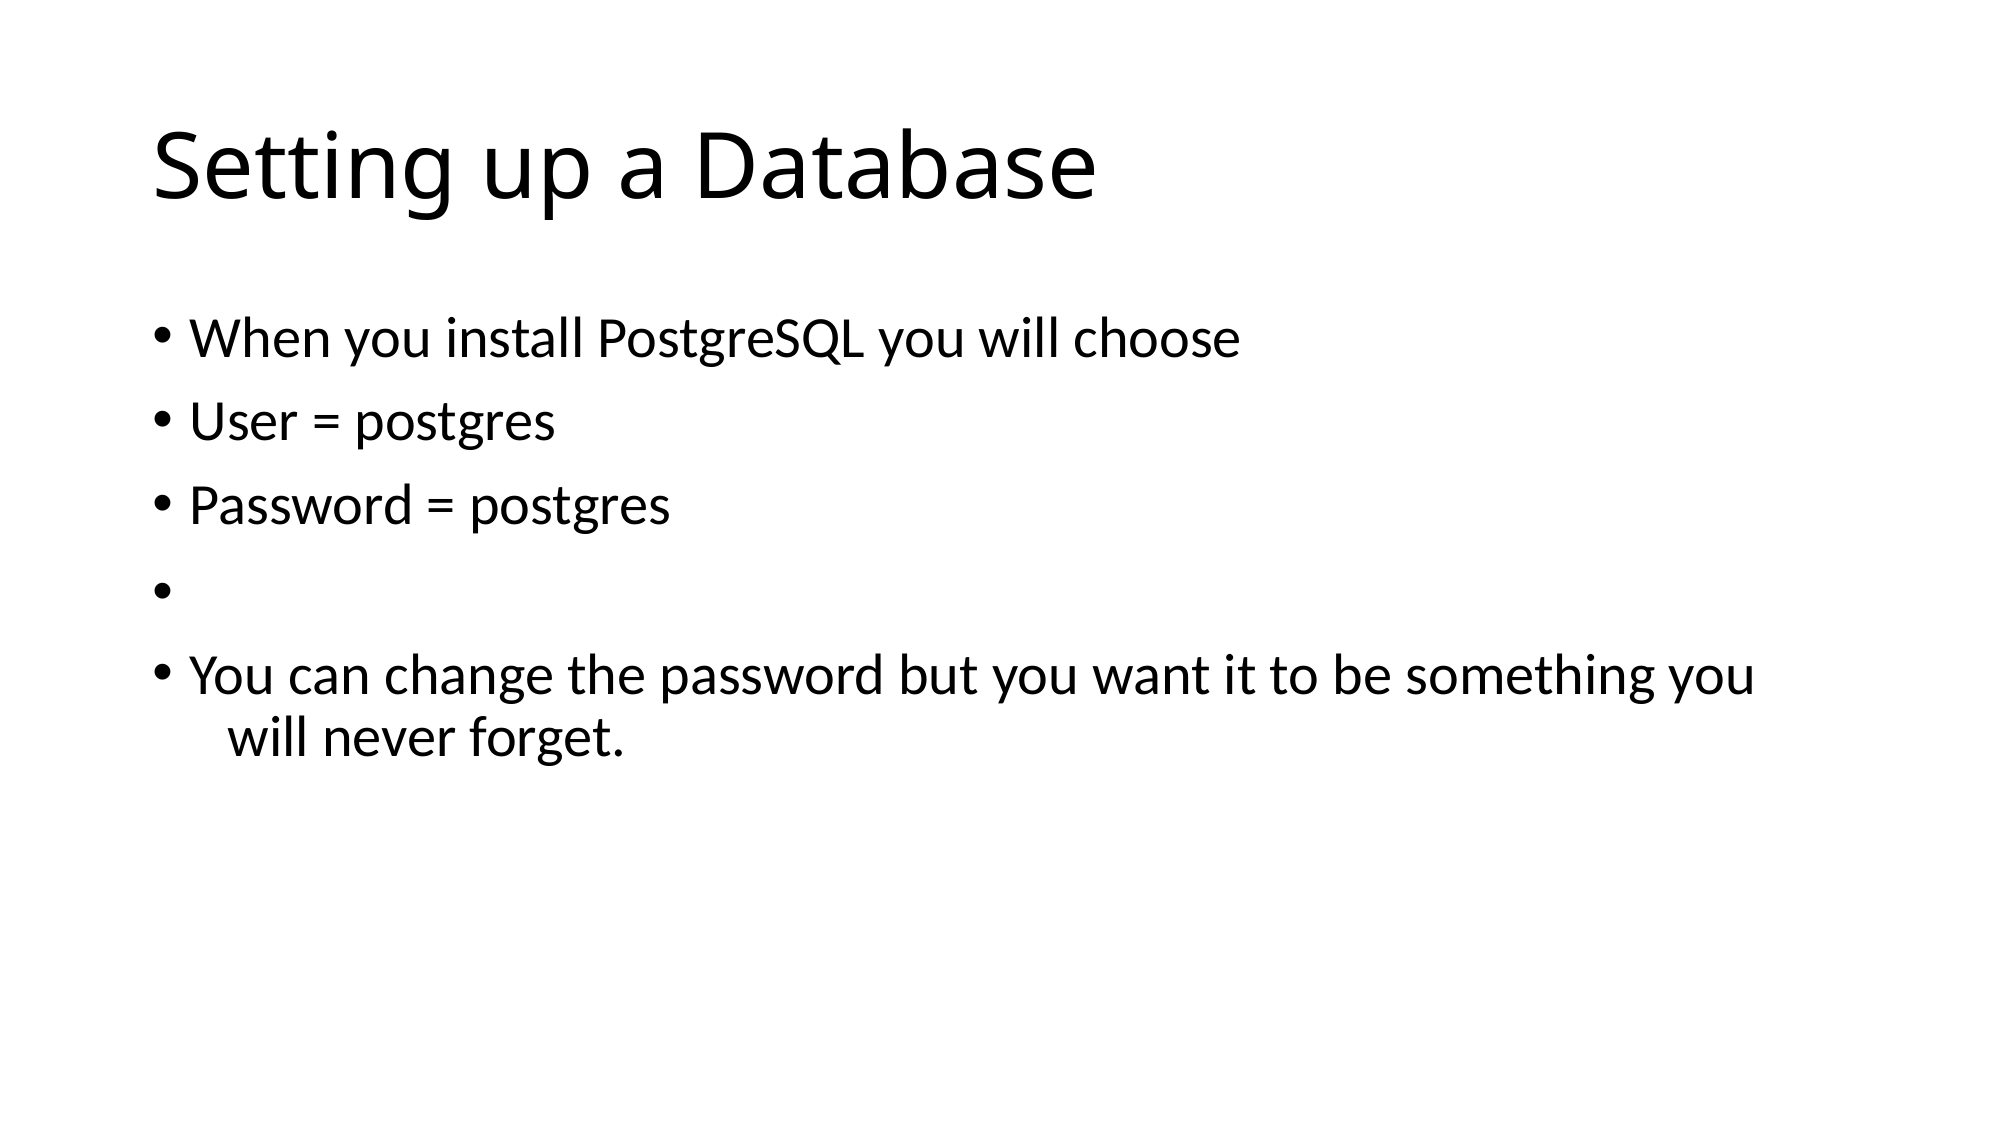

# Setting up a Database
When you install PostgreSQL you will choose
User = postgres
Password = postgres
You can change the password but you want it to be something you will never forget.